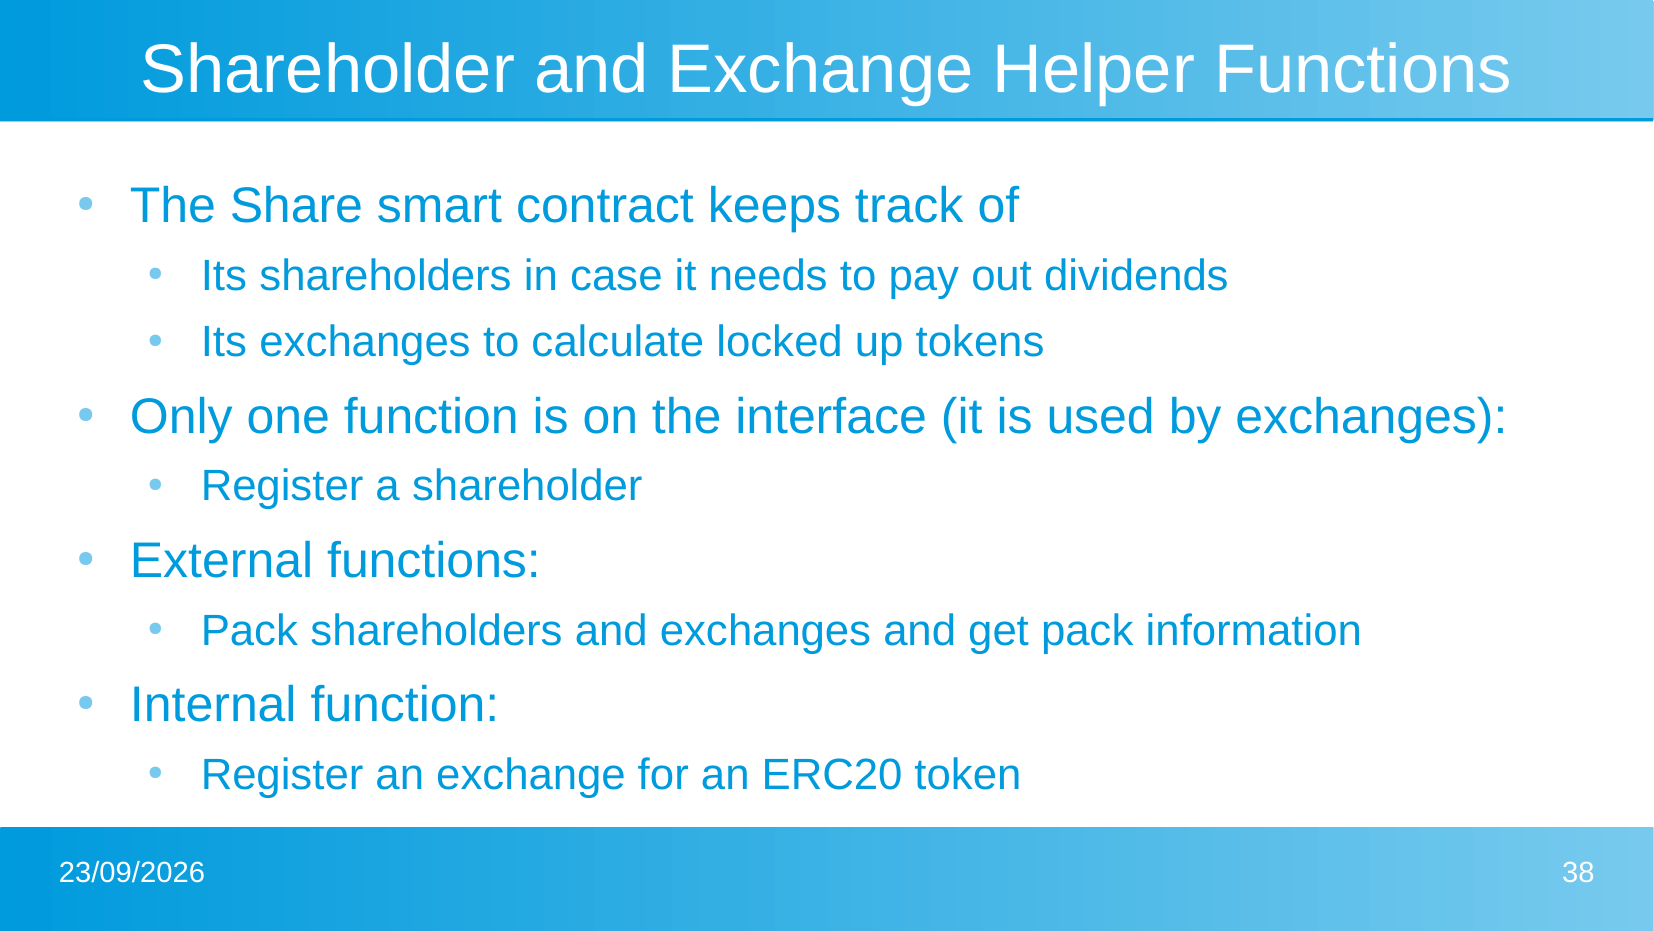

# Shareholder and Exchange Helper Functions
The Share smart contract keeps track of
Its shareholders in case it needs to pay out dividends
Its exchanges to calculate locked up tokens
Only one function is on the interface (it is used by exchanges):
Register a shareholder
External functions:
Pack shareholders and exchanges and get pack information
Internal function:
Register an exchange for an ERC20 token
38